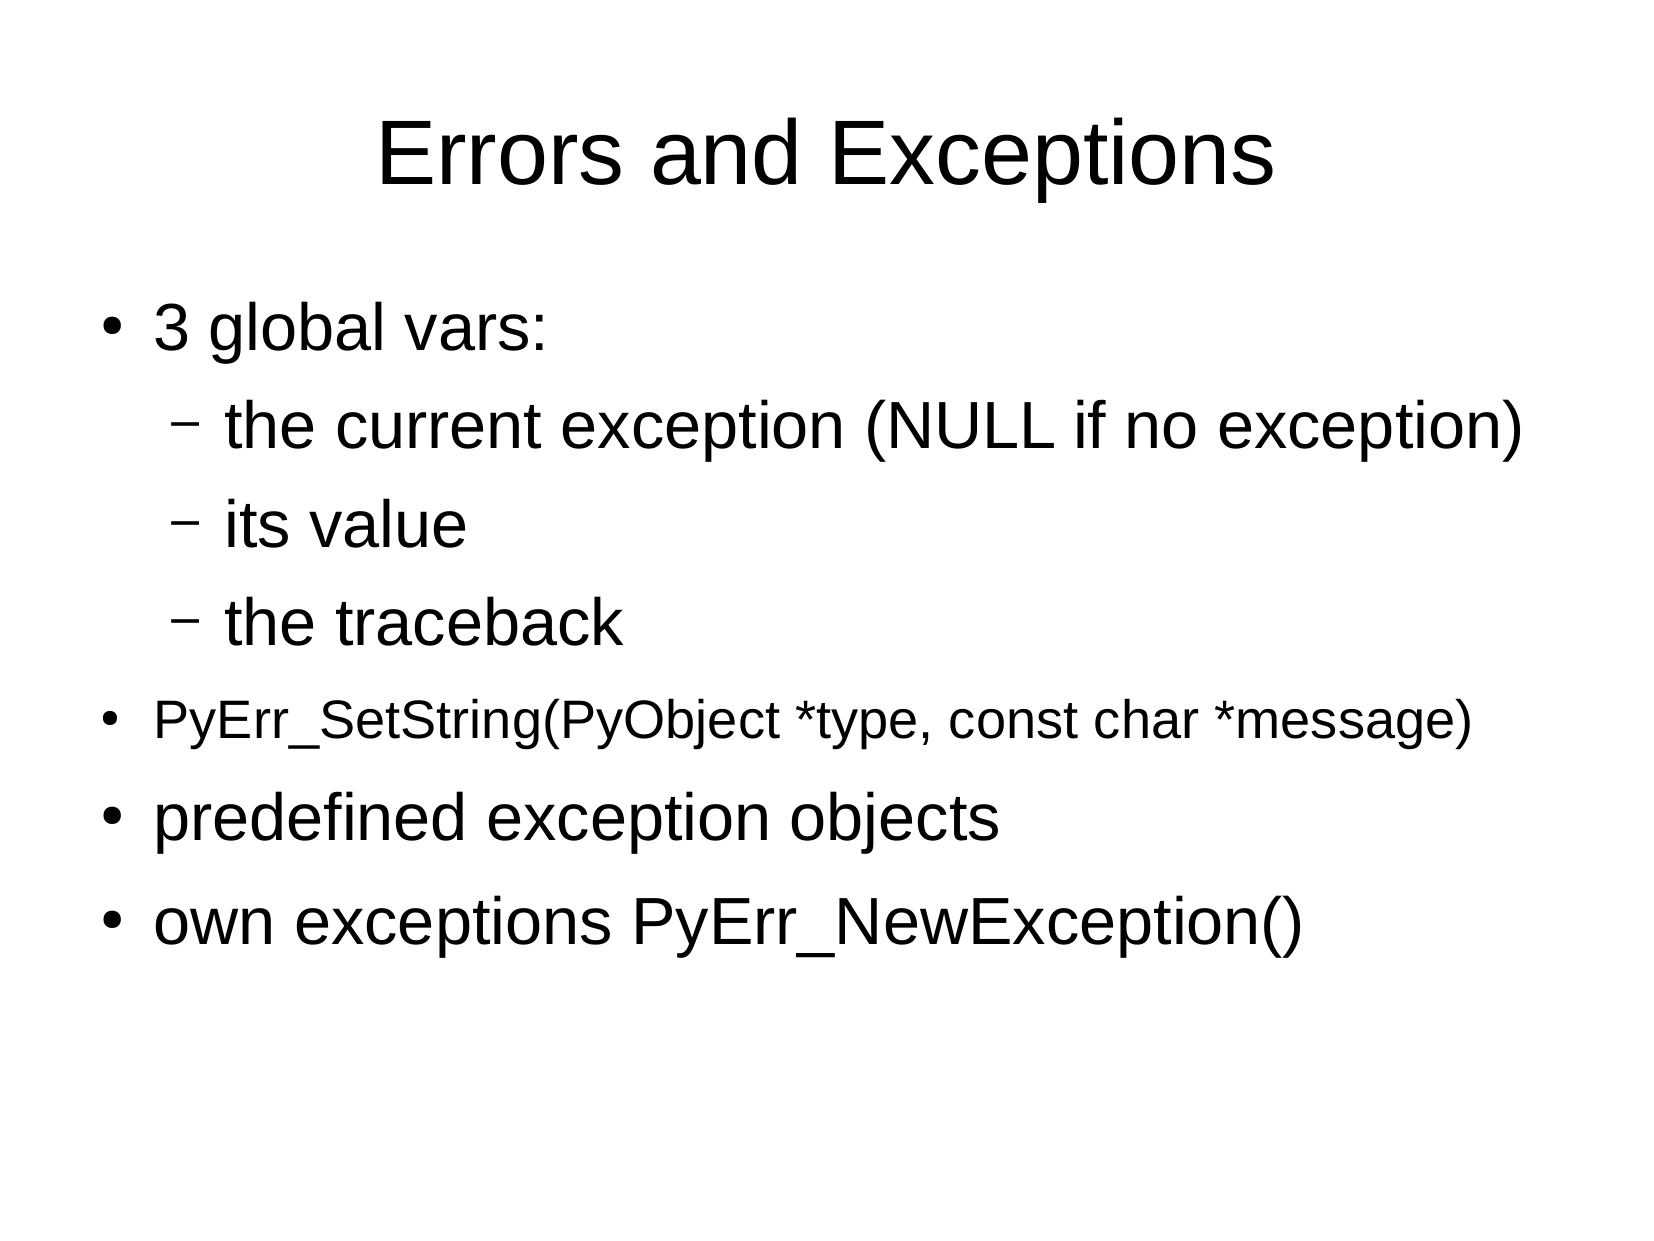

# Errors and Exceptions
3 global vars:
the current exception (NULL if no exception)
its value
the traceback
PyErr_SetString(PyObject *type, const char *message)
predefined exception objects
own exceptions PyErr_NewException()